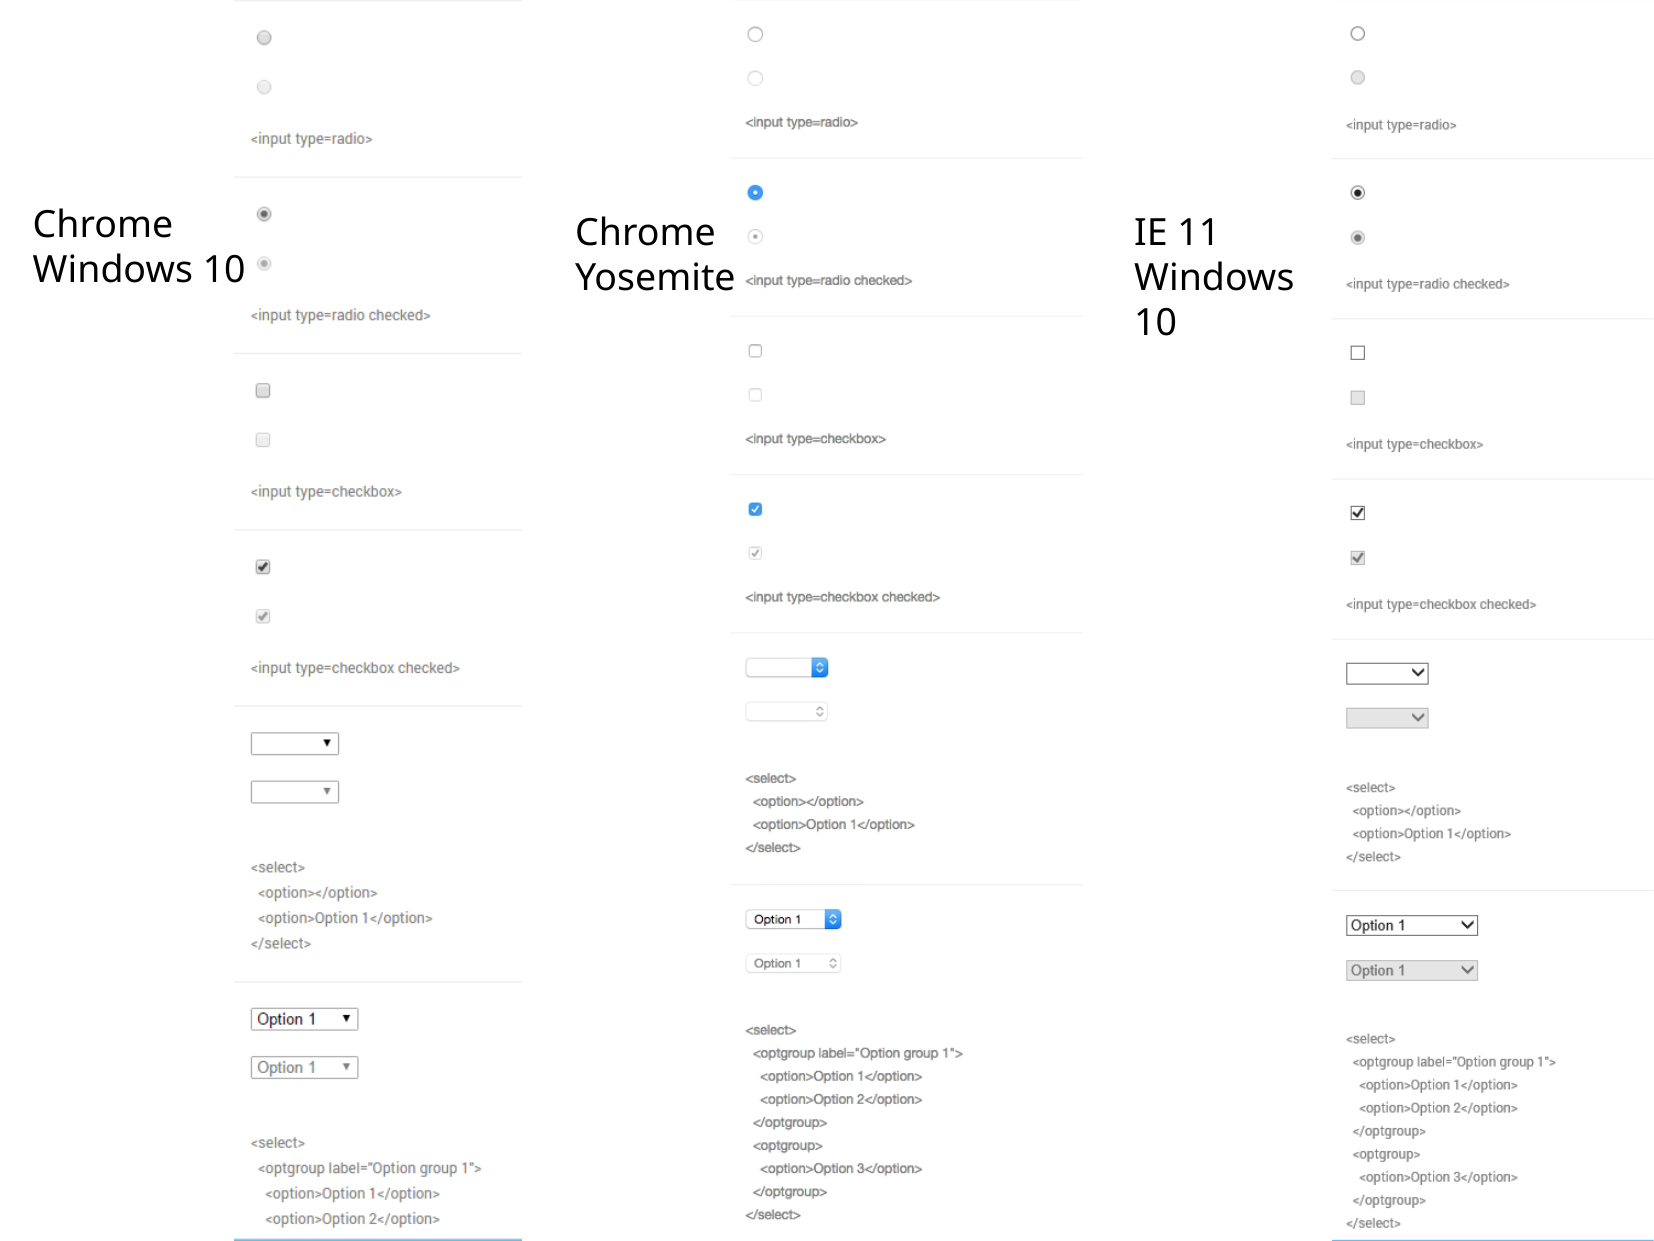

Chrome
Windows 10
Chrome
Yosemite
IE 11
Windows 10